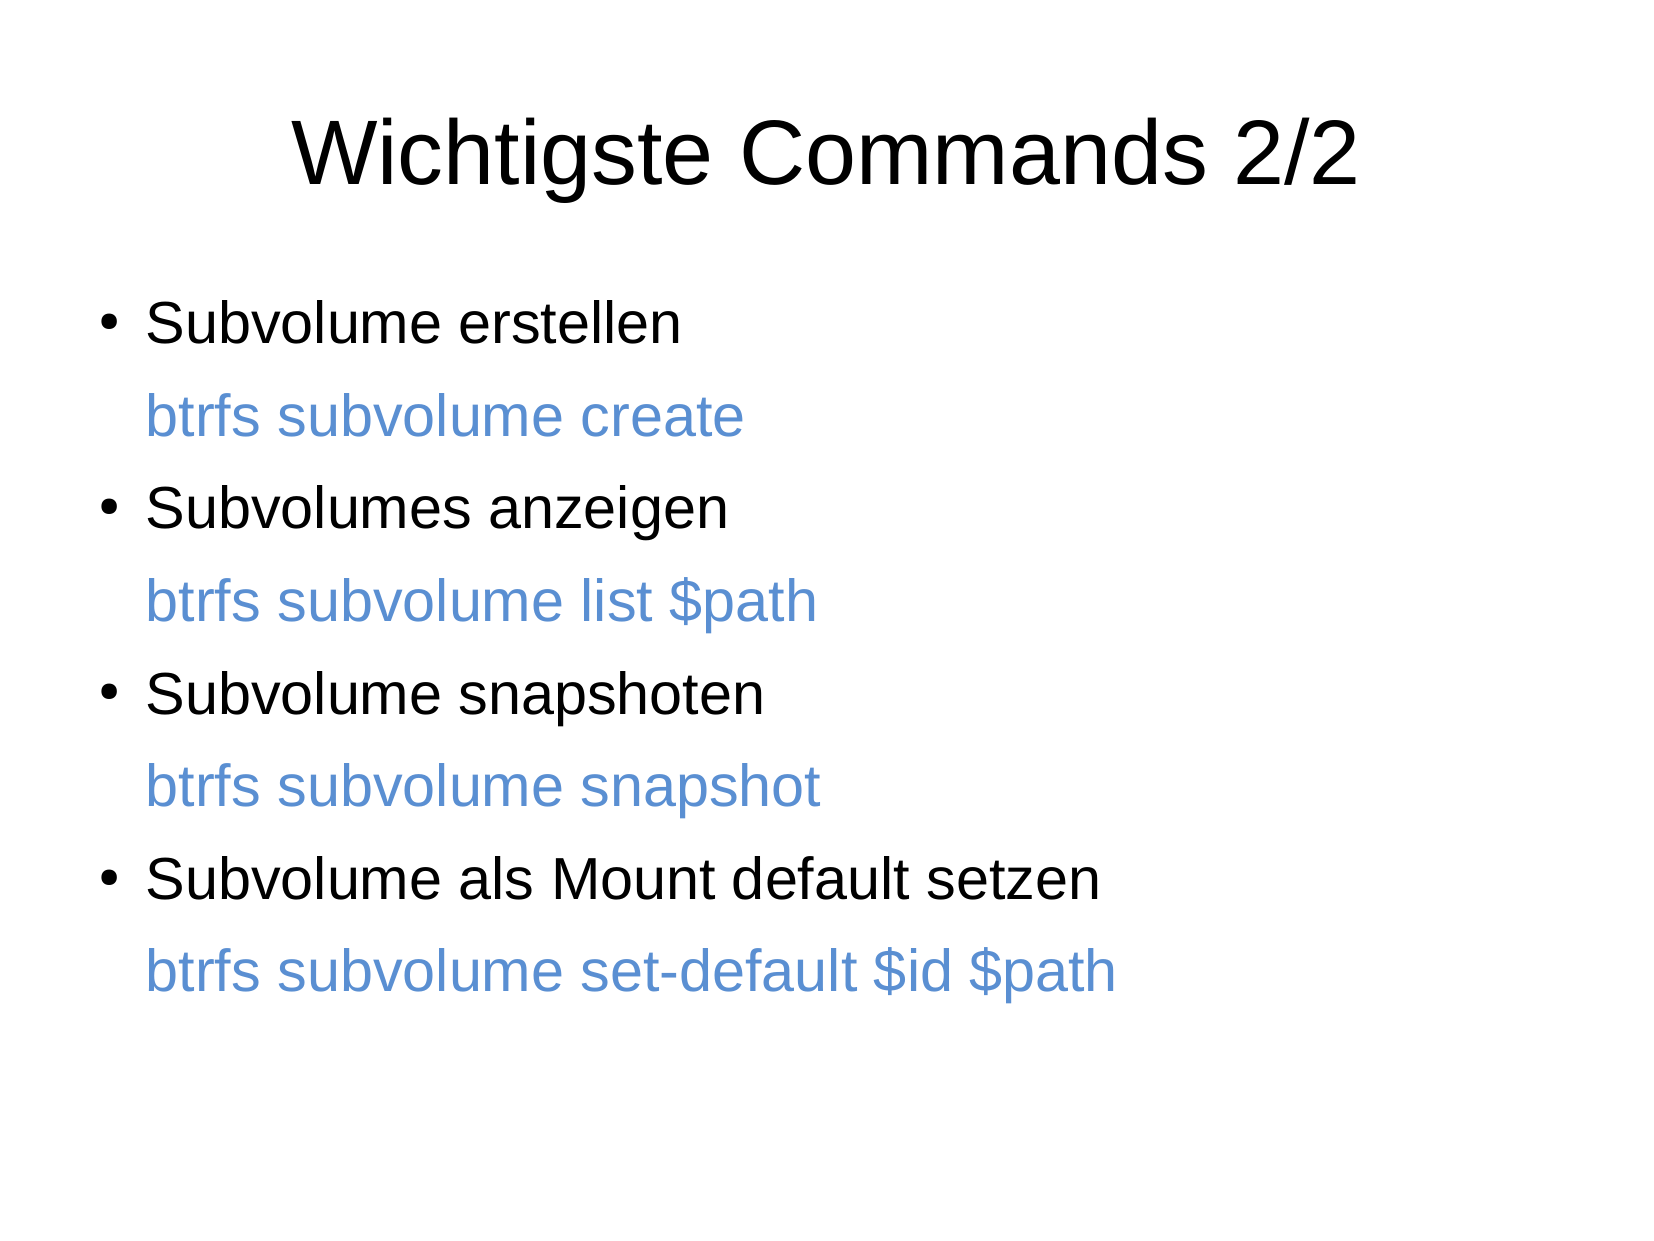

# Wichtigste Commands 2/2
Subvolume erstellen
btrfs subvolume create
Subvolumes anzeigen
btrfs subvolume list $path
Subvolume snapshoten
btrfs subvolume snapshot
Subvolume als Mount default setzen
btrfs subvolume set-default $id $path